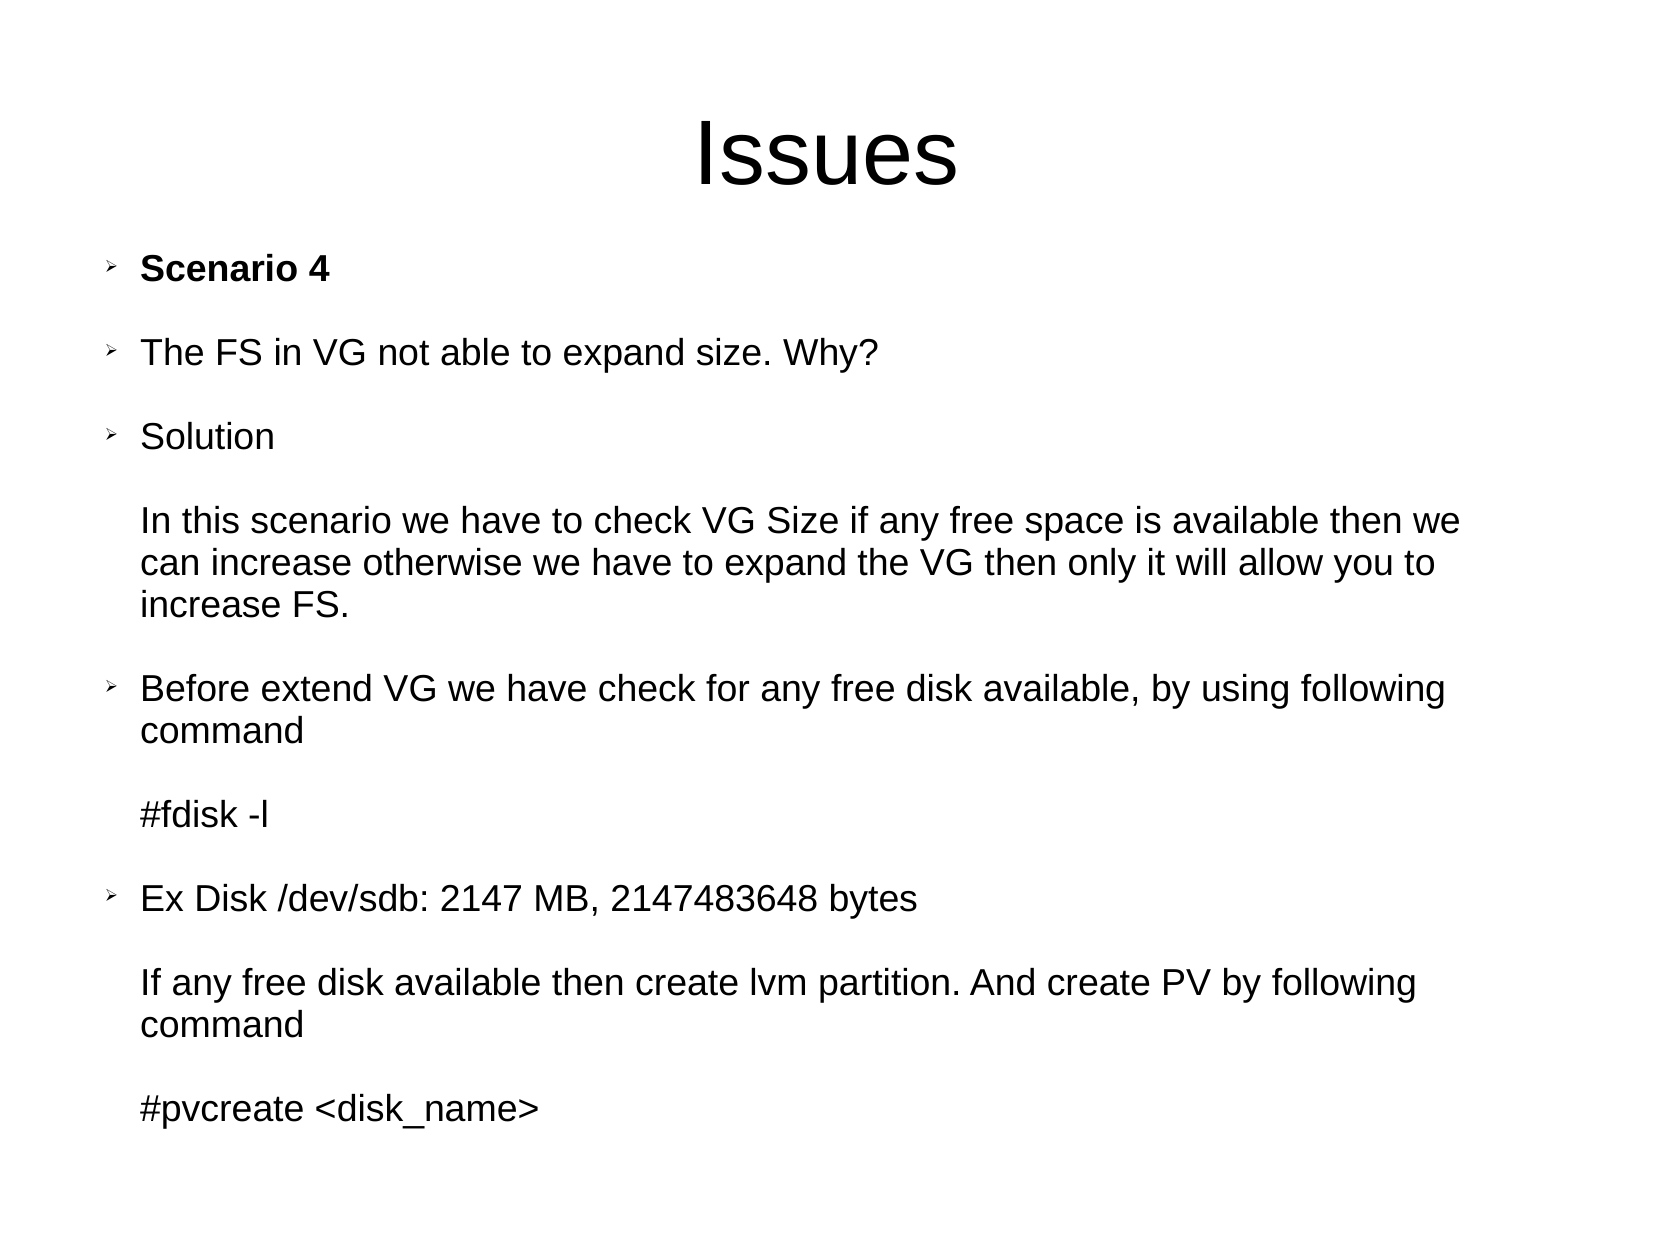

# Issues
Scenario 4
The FS in VG not able to expand size. Why?
Solution
In this scenario we have to check VG Size if any free space is available then we can increase otherwise we have to expand the VG then only it will allow you to increase FS.
Before extend VG we have check for any free disk available, by using following command
#fdisk -l
Ex Disk /dev/sdb: 2147 MB, 2147483648 bytes
If any free disk available then create lvm partition. And create PV by following command
#pvcreate <disk_name>